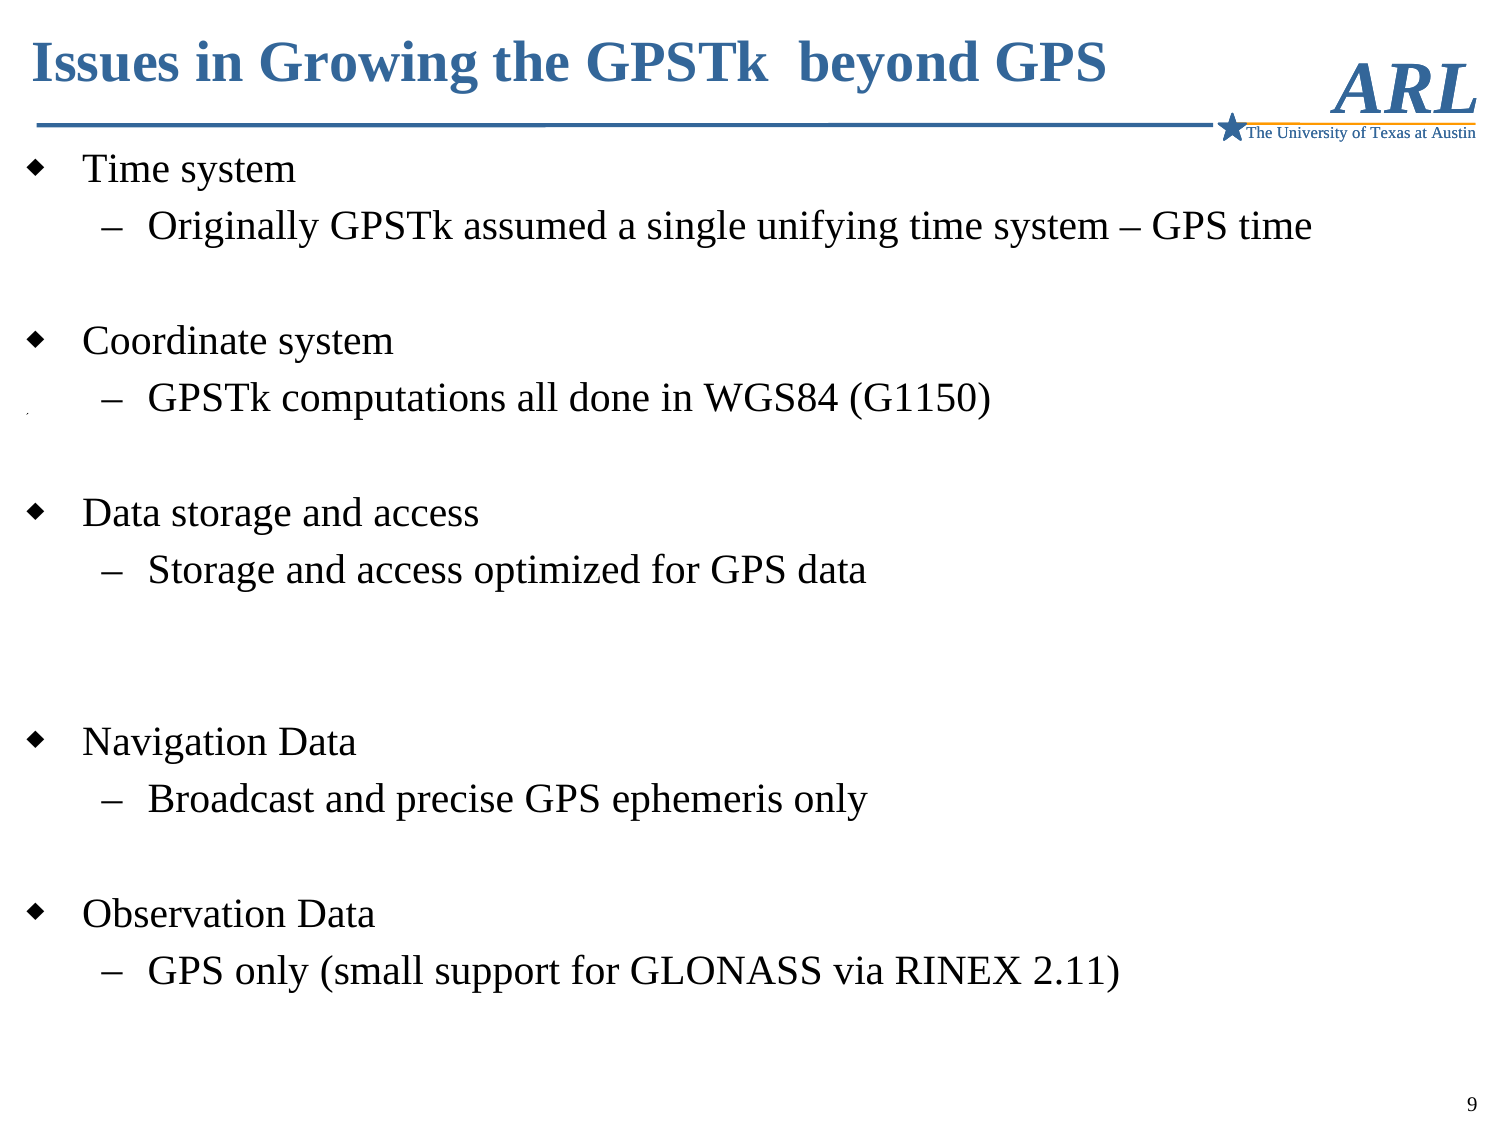

# Issues in Growing the GPSTk beyond GPS
Time system
Originally GPSTk assumed a single unifying time system – GPS time
Coordinate system
GPSTk computations all done in WGS84 (G1150)
Data storage and access
Storage and access optimized for GPS data
Navigation Data
Broadcast and precise GPS ephemeris only
Observation Data
GPS only (small support for GLONASS via RINEX 2.11)